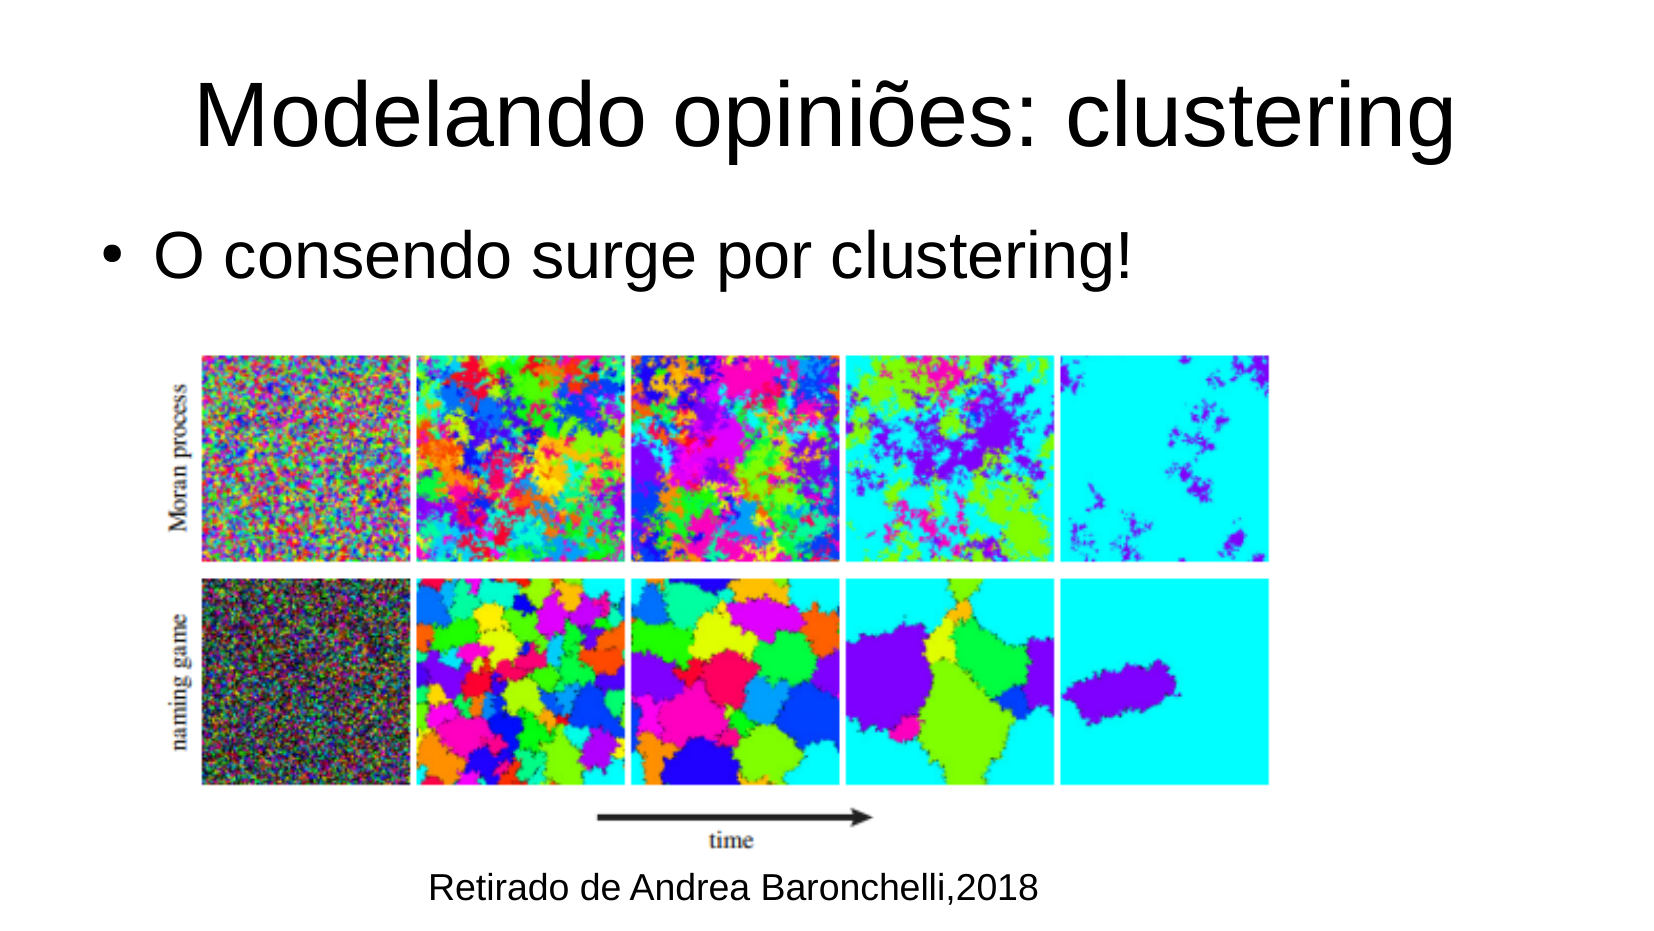

# Modelando opiniões: clustering
O consendo surge por clustering!
Retirado de Andrea Baronchelli,2018